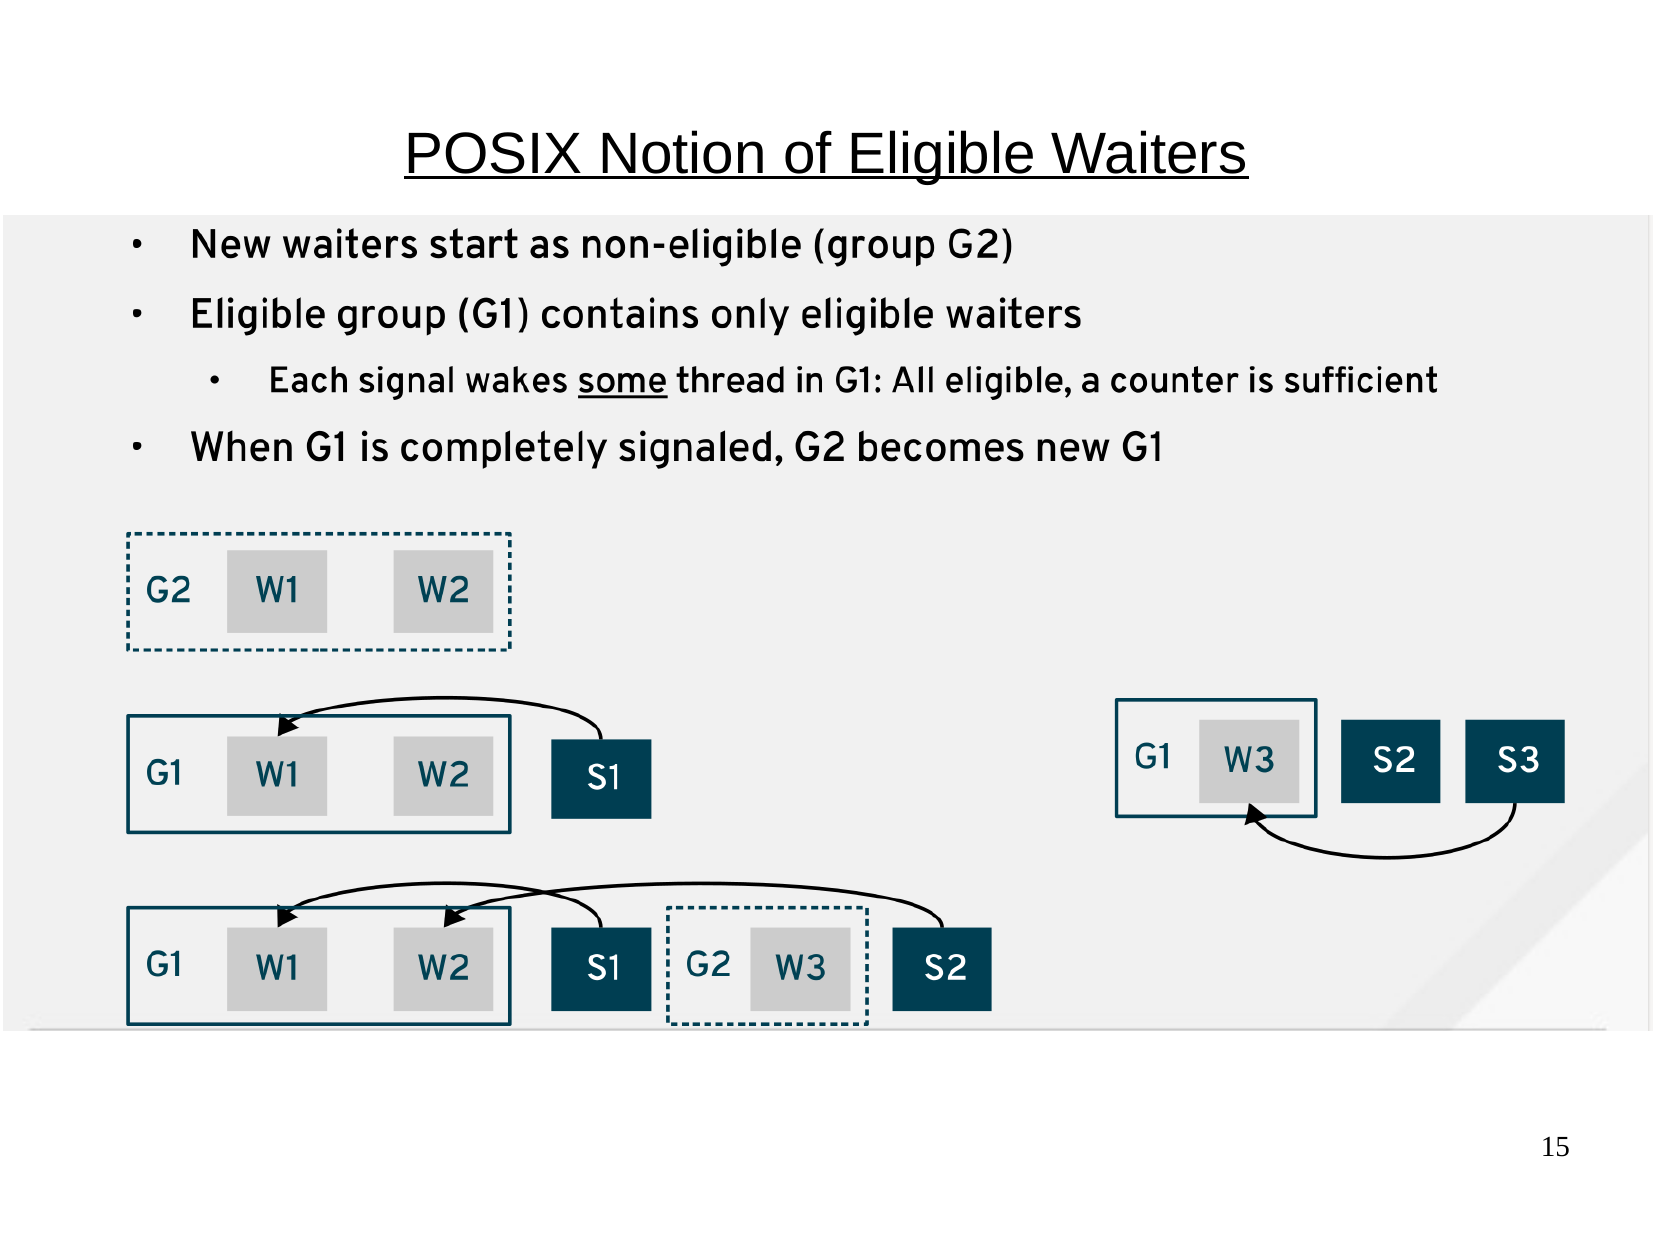

# POSIX Notion of Eligible Waiters
15